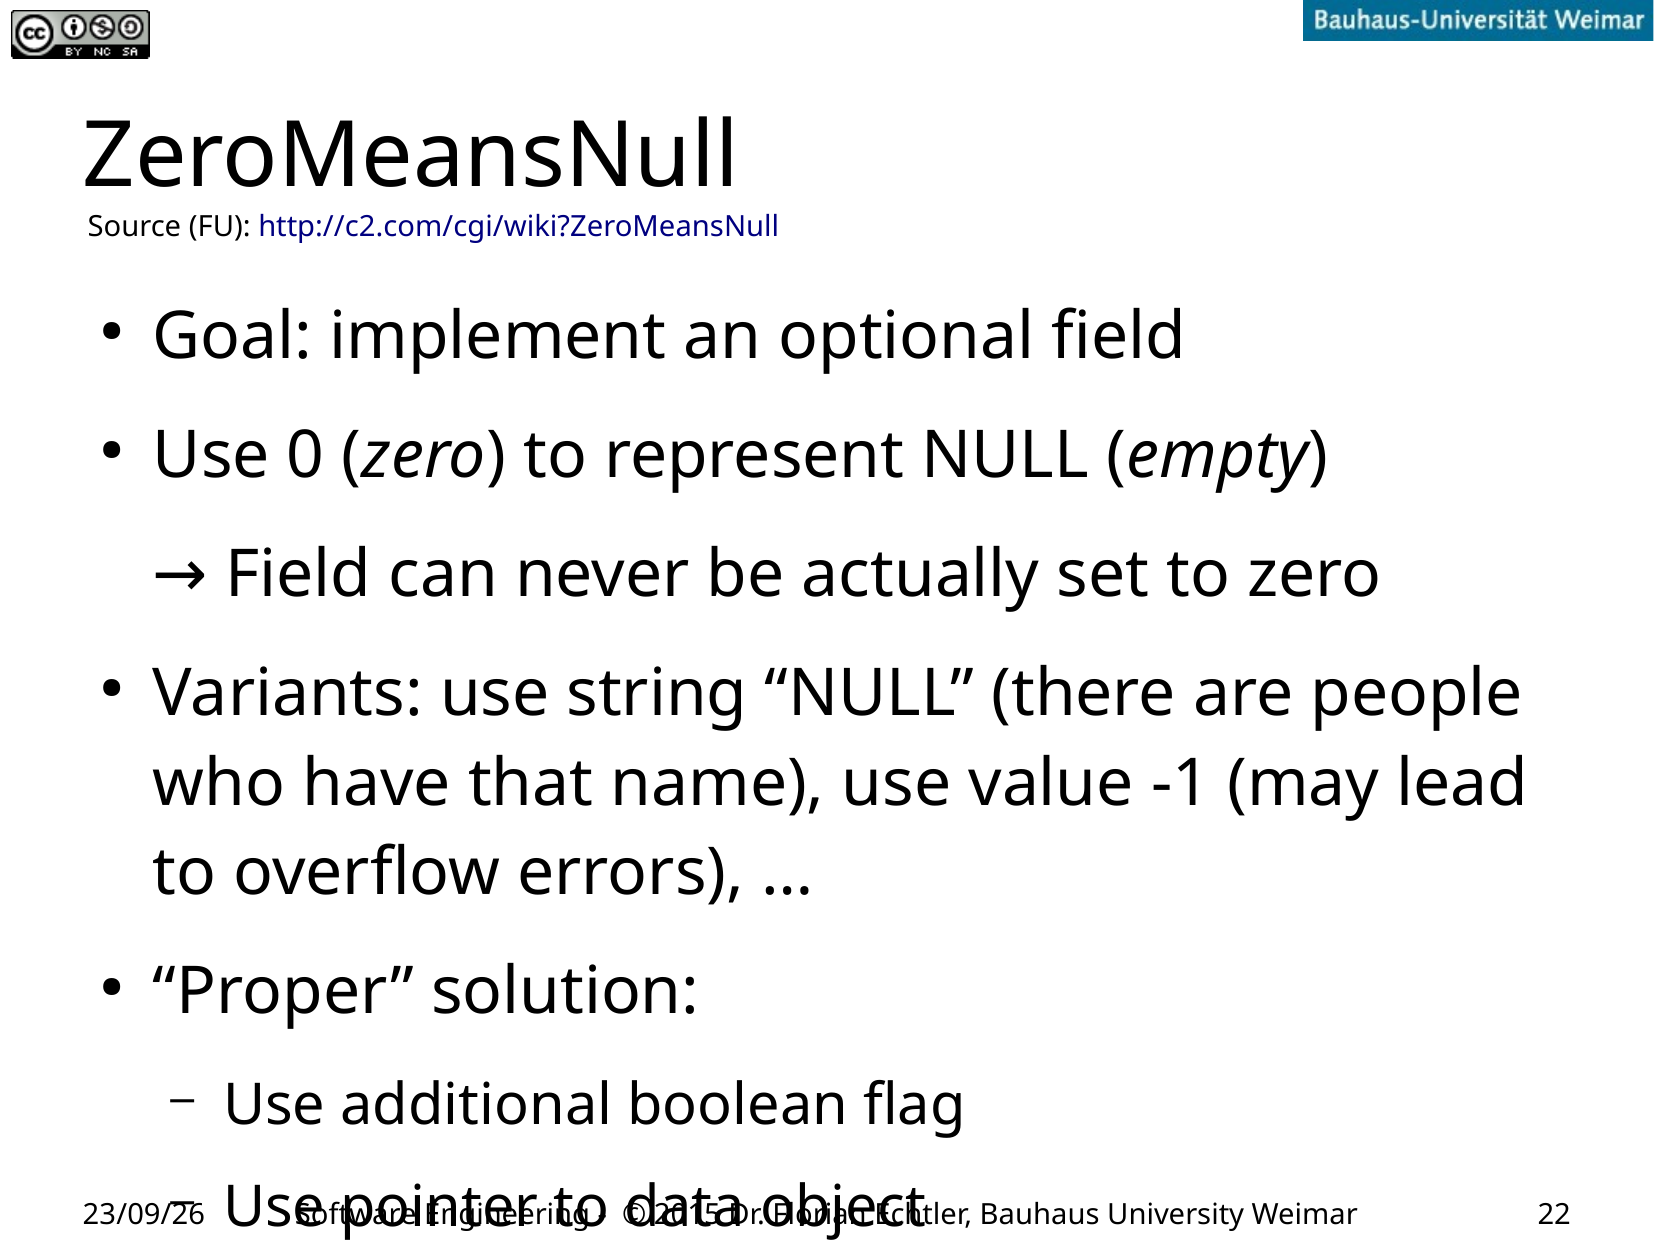

# ZeroMeansNull
Source (FU): http://c2.com/cgi/wiki?ZeroMeansNull
Goal: implement an optional field
Use 0 (zero) to represent NULL (empty)
→ Field can never be actually set to zero
Variants: use string “NULL” (there are people who have that name), use value -1 (may lead to overflow errors), …
“Proper” solution:
Use additional boolean flag
Use pointer to data object
Software Engineering - © 2015 Dr. Florian Echtler, Bauhaus University Weimar
22